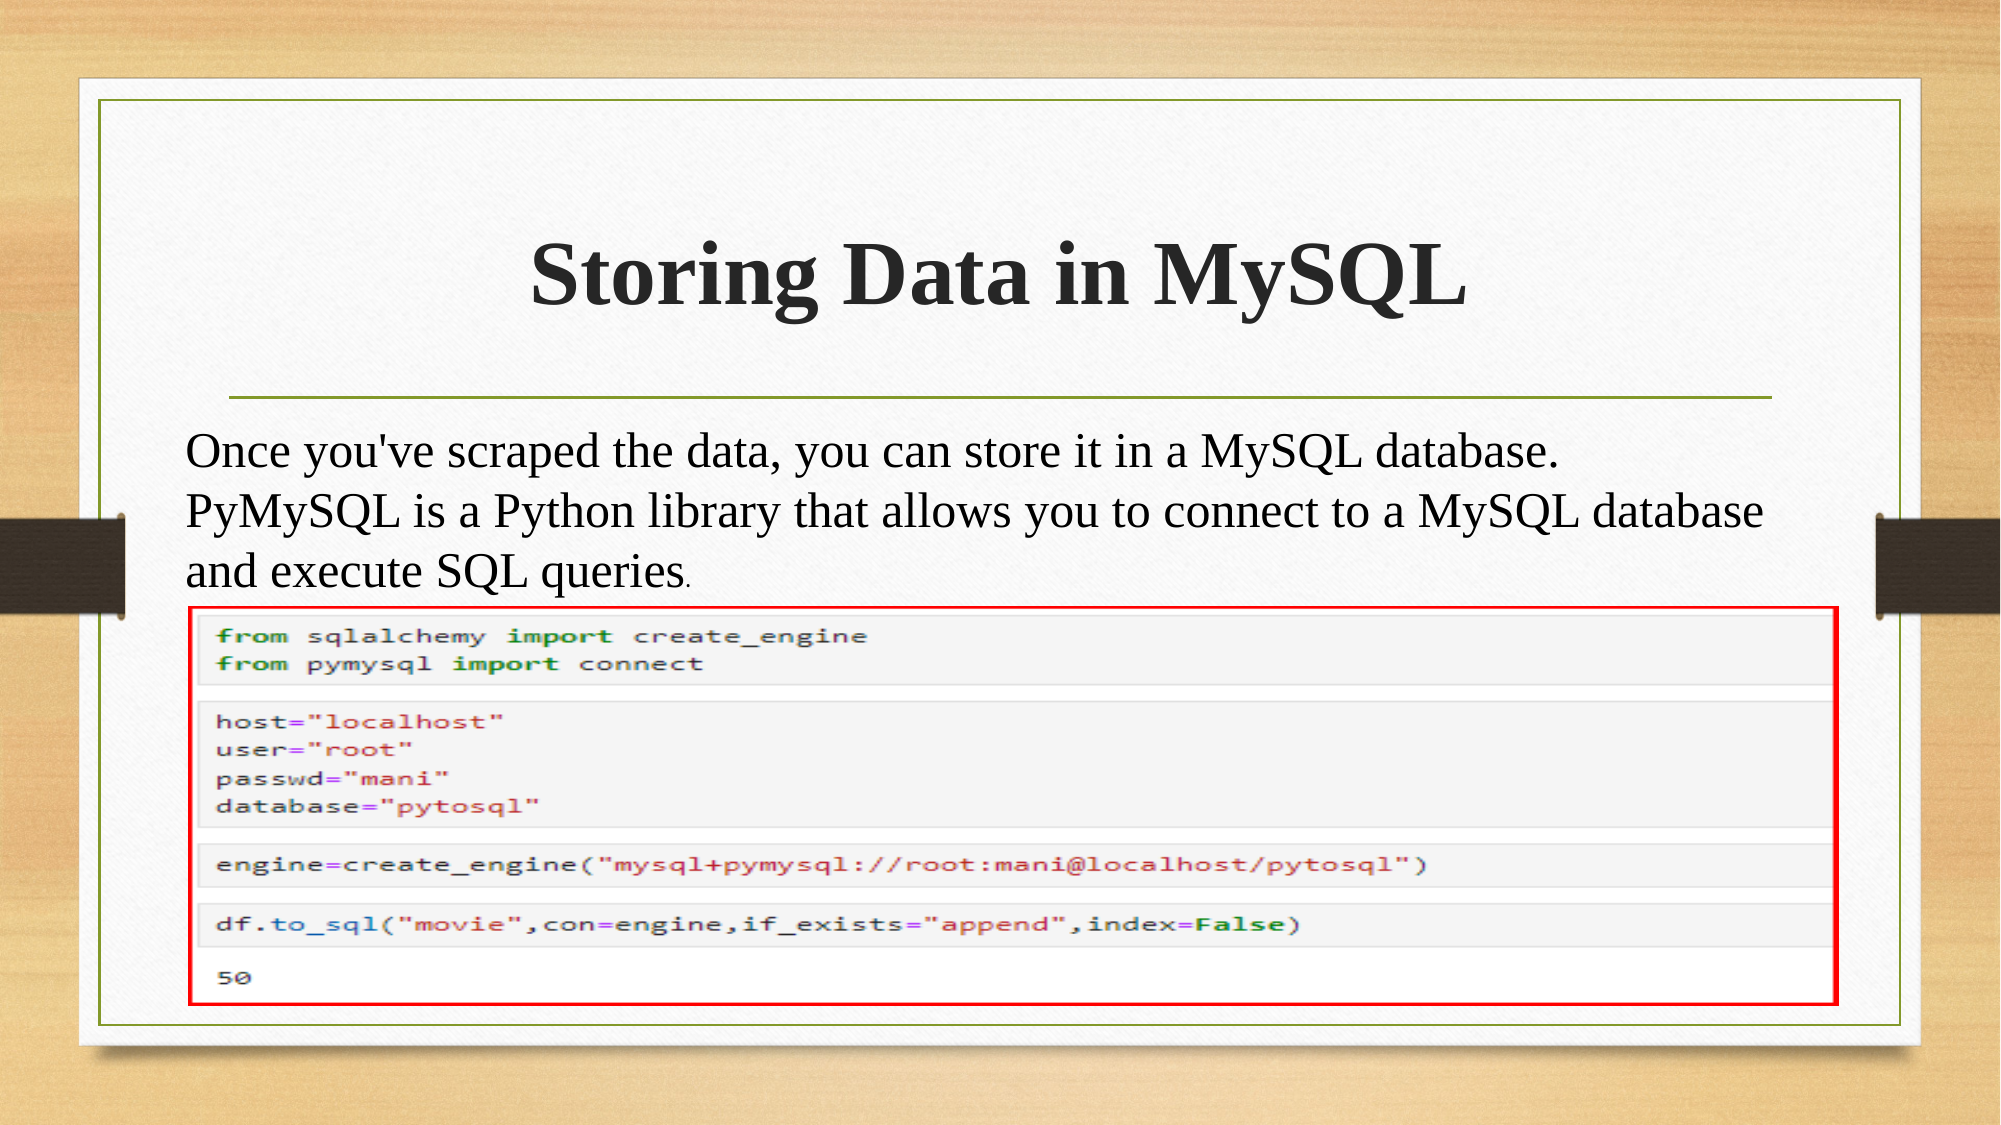

# Storing Data in MySQL
Once you've scraped the data, you can store it in a MySQL database. PyMySQL is a Python library that allows you to connect to a MySQL database and execute SQL queries.